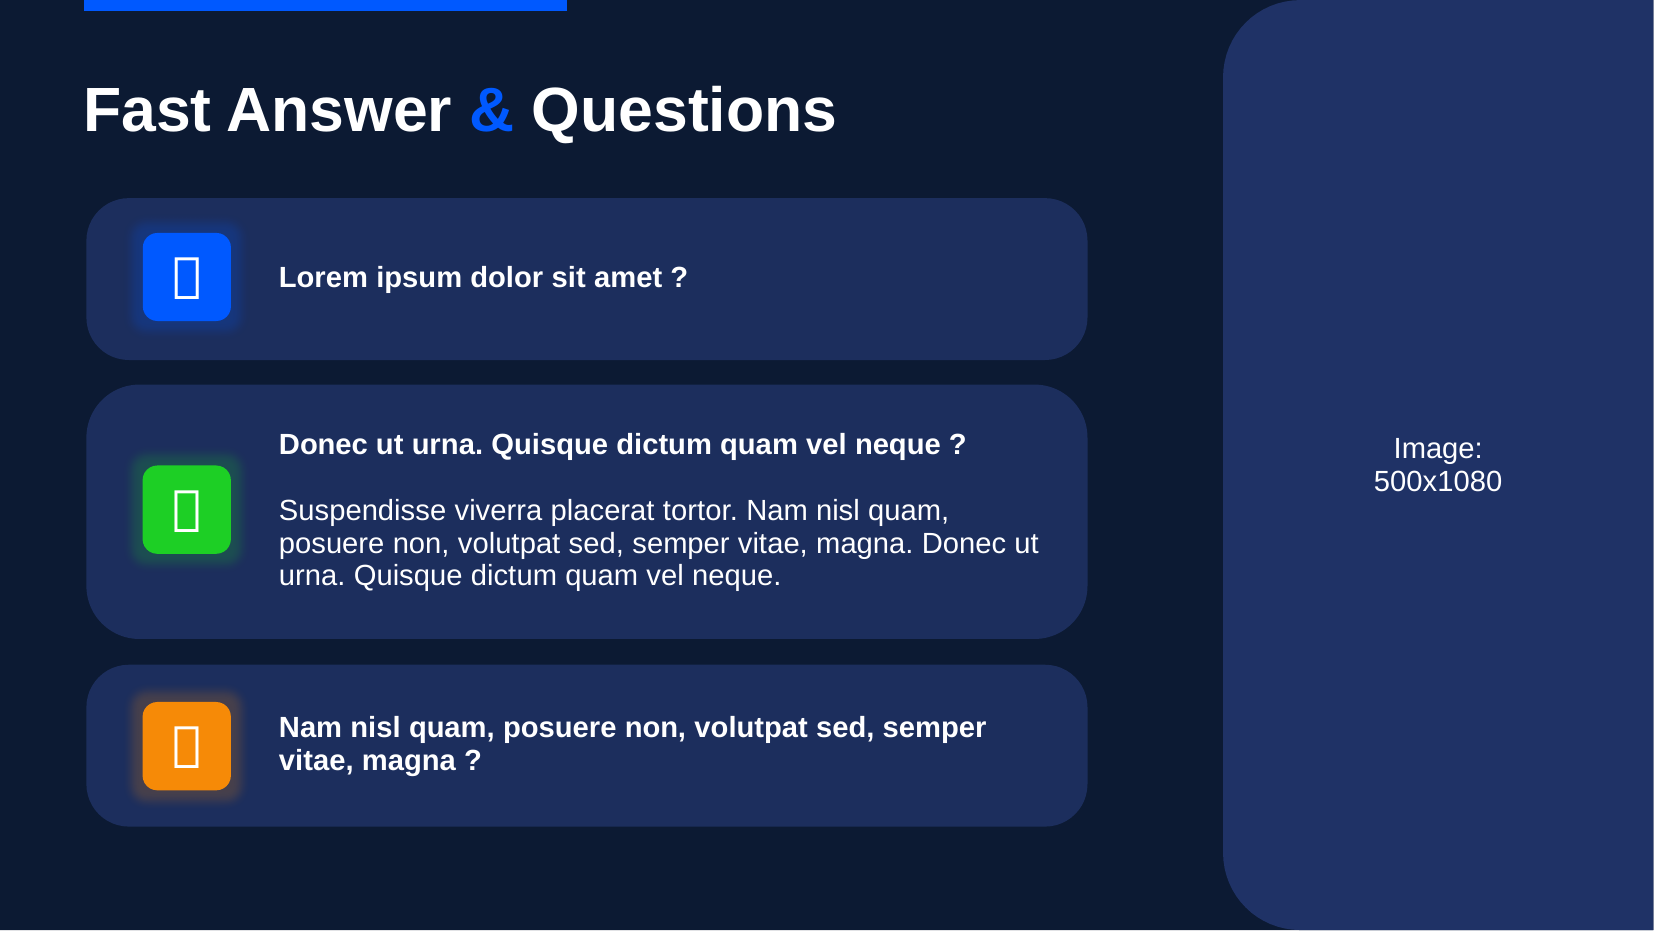

Image:
500x1080
# Fast Answer & Questions
Lorem ipsum dolor sit amet ?

Donec ut urna. Quisque dictum quam vel neque ?
Suspendisse viverra placerat tortor. Nam nisl quam, posuere non, volutpat sed, semper vitae, magna. Donec ut urna. Quisque dictum quam vel neque.

Nam nisl quam, posuere non, volutpat sed, semper vitae, magna ?
